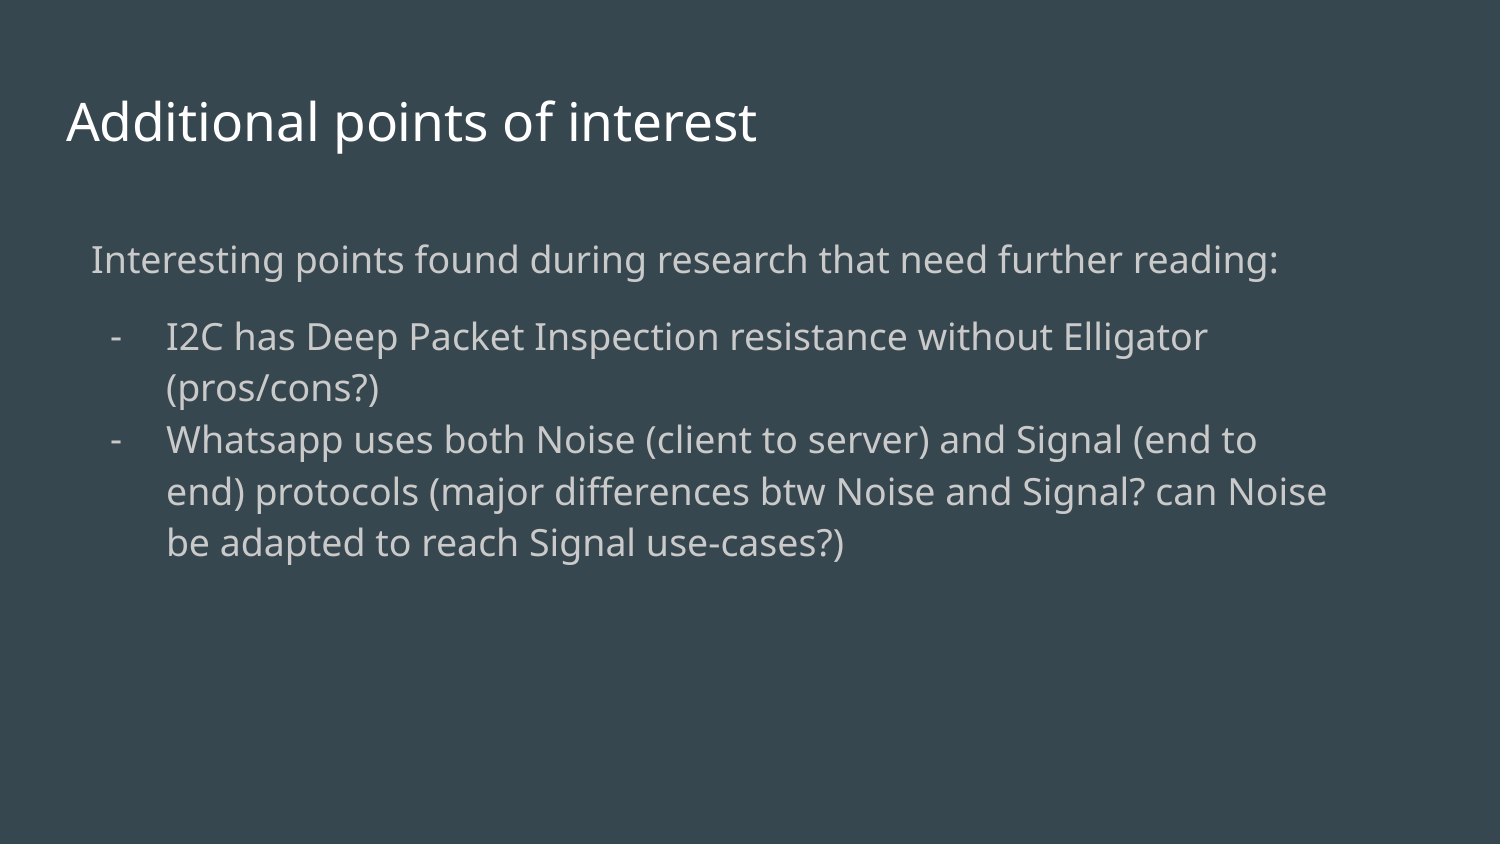

# Additional points of interest
Interesting points found during research that need further reading:
I2C has Deep Packet Inspection resistance without Elligator (pros/cons?)
Whatsapp uses both Noise (client to server) and Signal (end to end) protocols (major differences btw Noise and Signal? can Noise be adapted to reach Signal use-cases?)